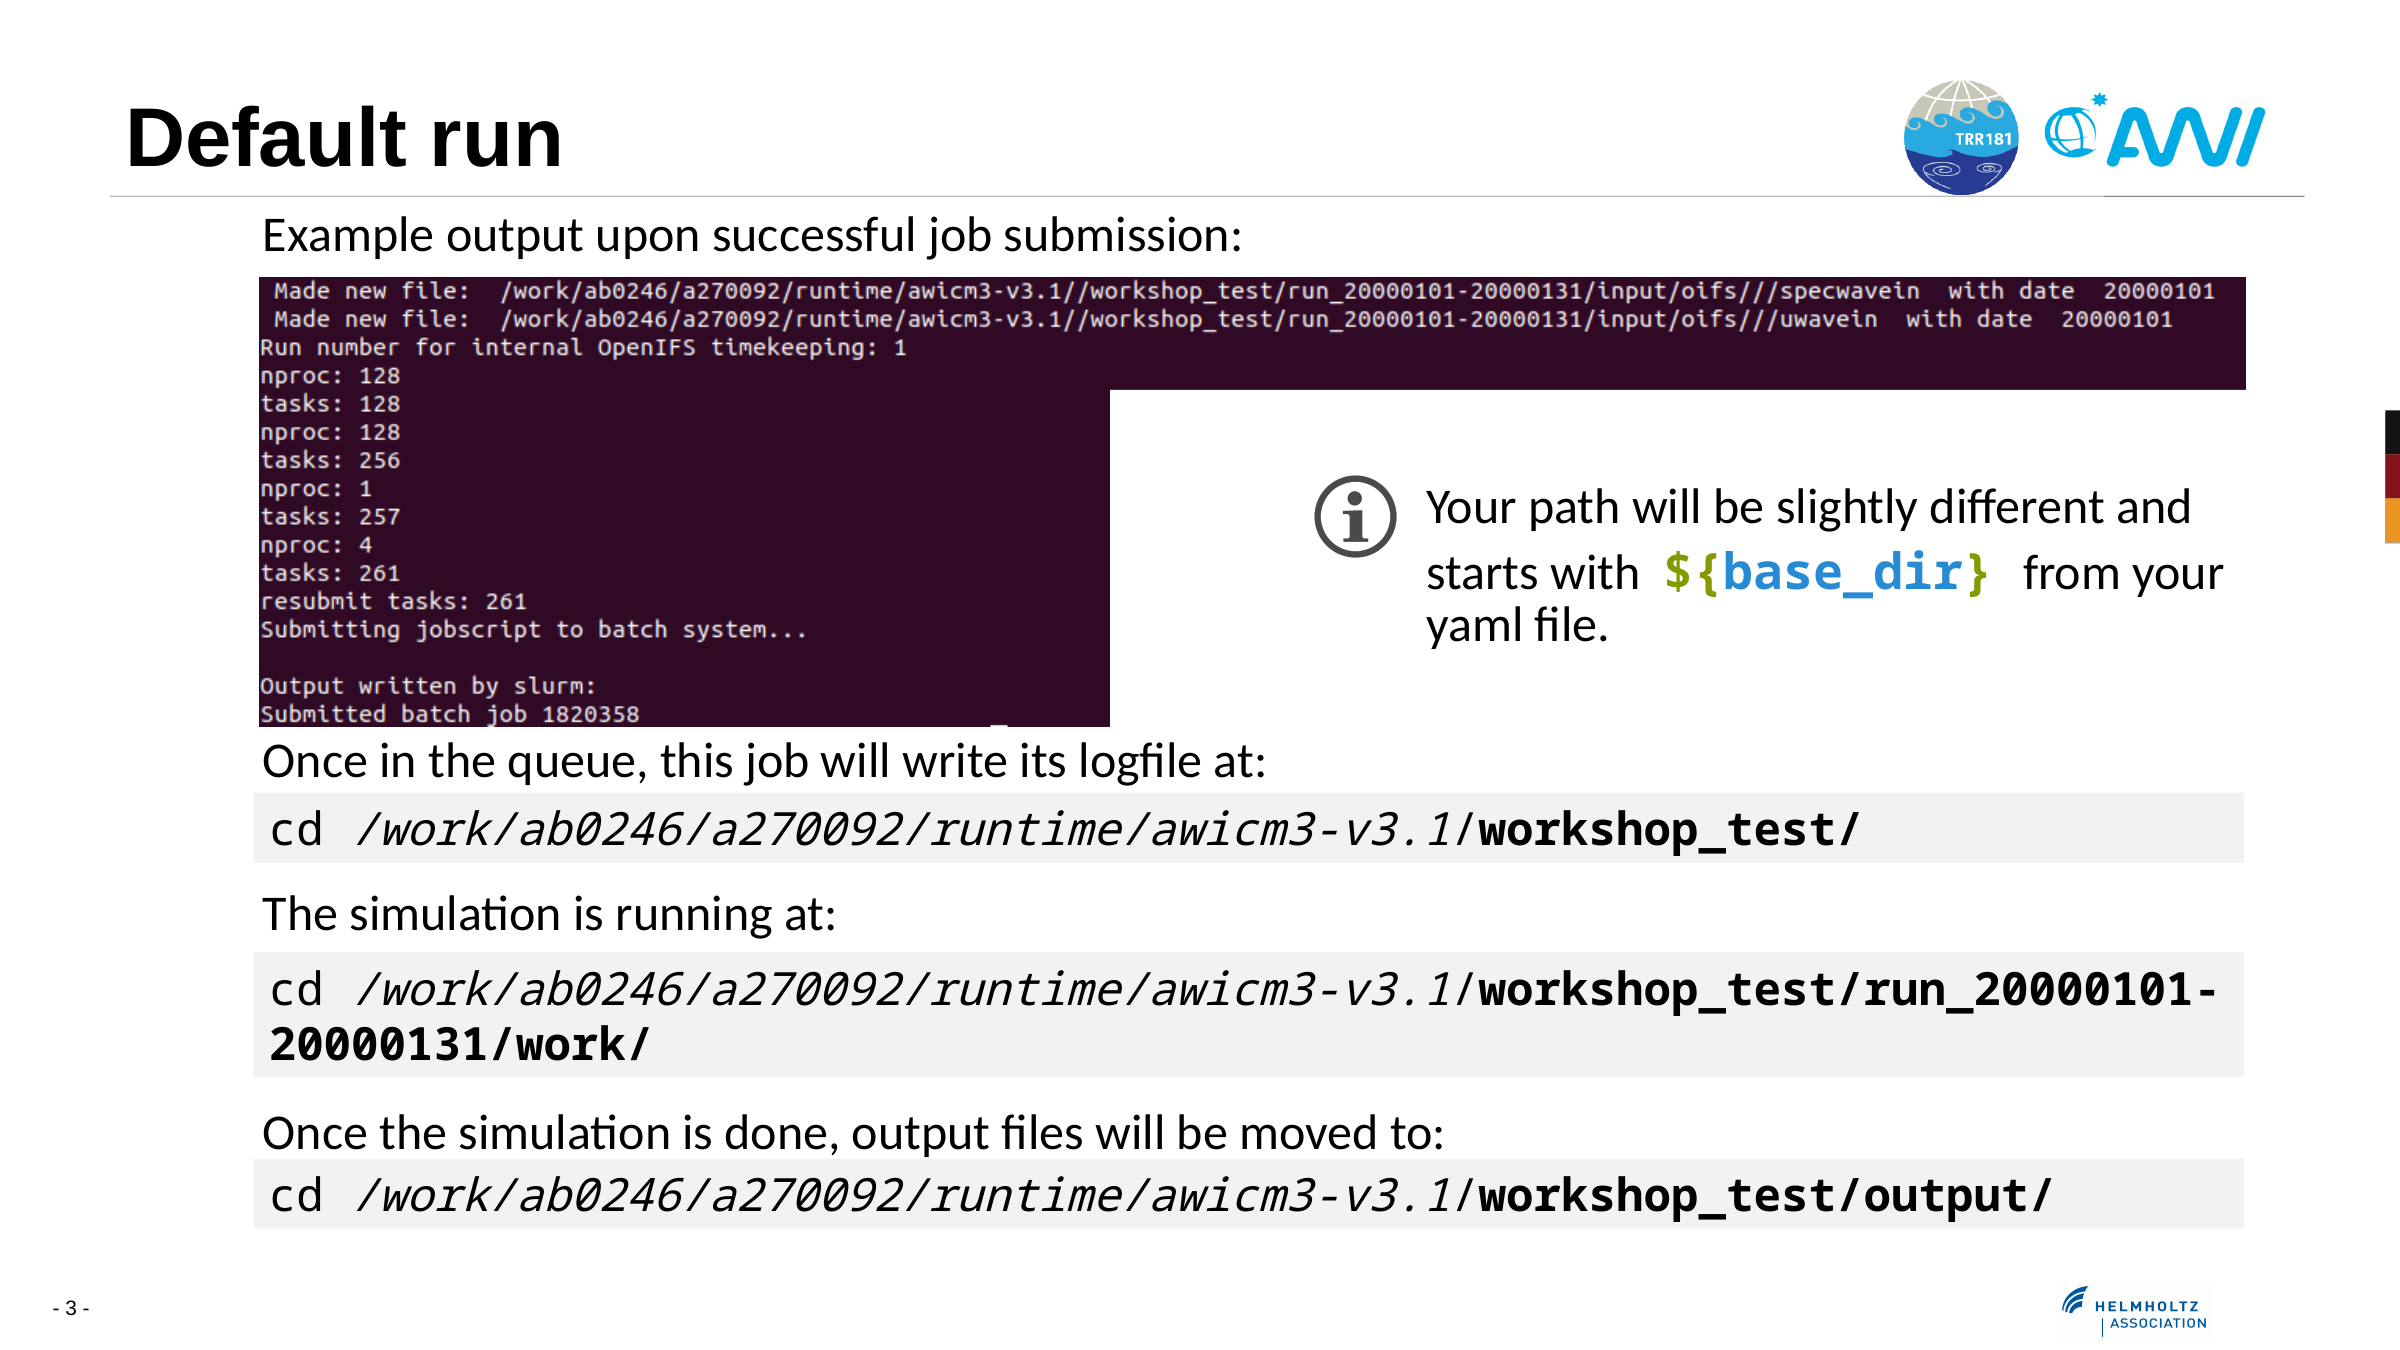

Default run
Example output upon successful job submission:
Your path will be slightly different and starts with ${base_dir} from your yaml file.
Once in the queue, this job will write its logfile at:
cd /work/ab0246/a270092/runtime/awicm3-v3.1/workshop_test/
cd /work/ab0246/a270092/runtime/awicm3-v3.1/workshop_test/
The simulation is running at:
cd /work/ab0246/a270092/runtime/awicm3-v3.1/workshop_test/run_20000101-20000131/work/
Once the simulation is done, output files will be moved to:
cd /work/ab0246/a270092/runtime/awicm3-v3.1/workshop_test/output/